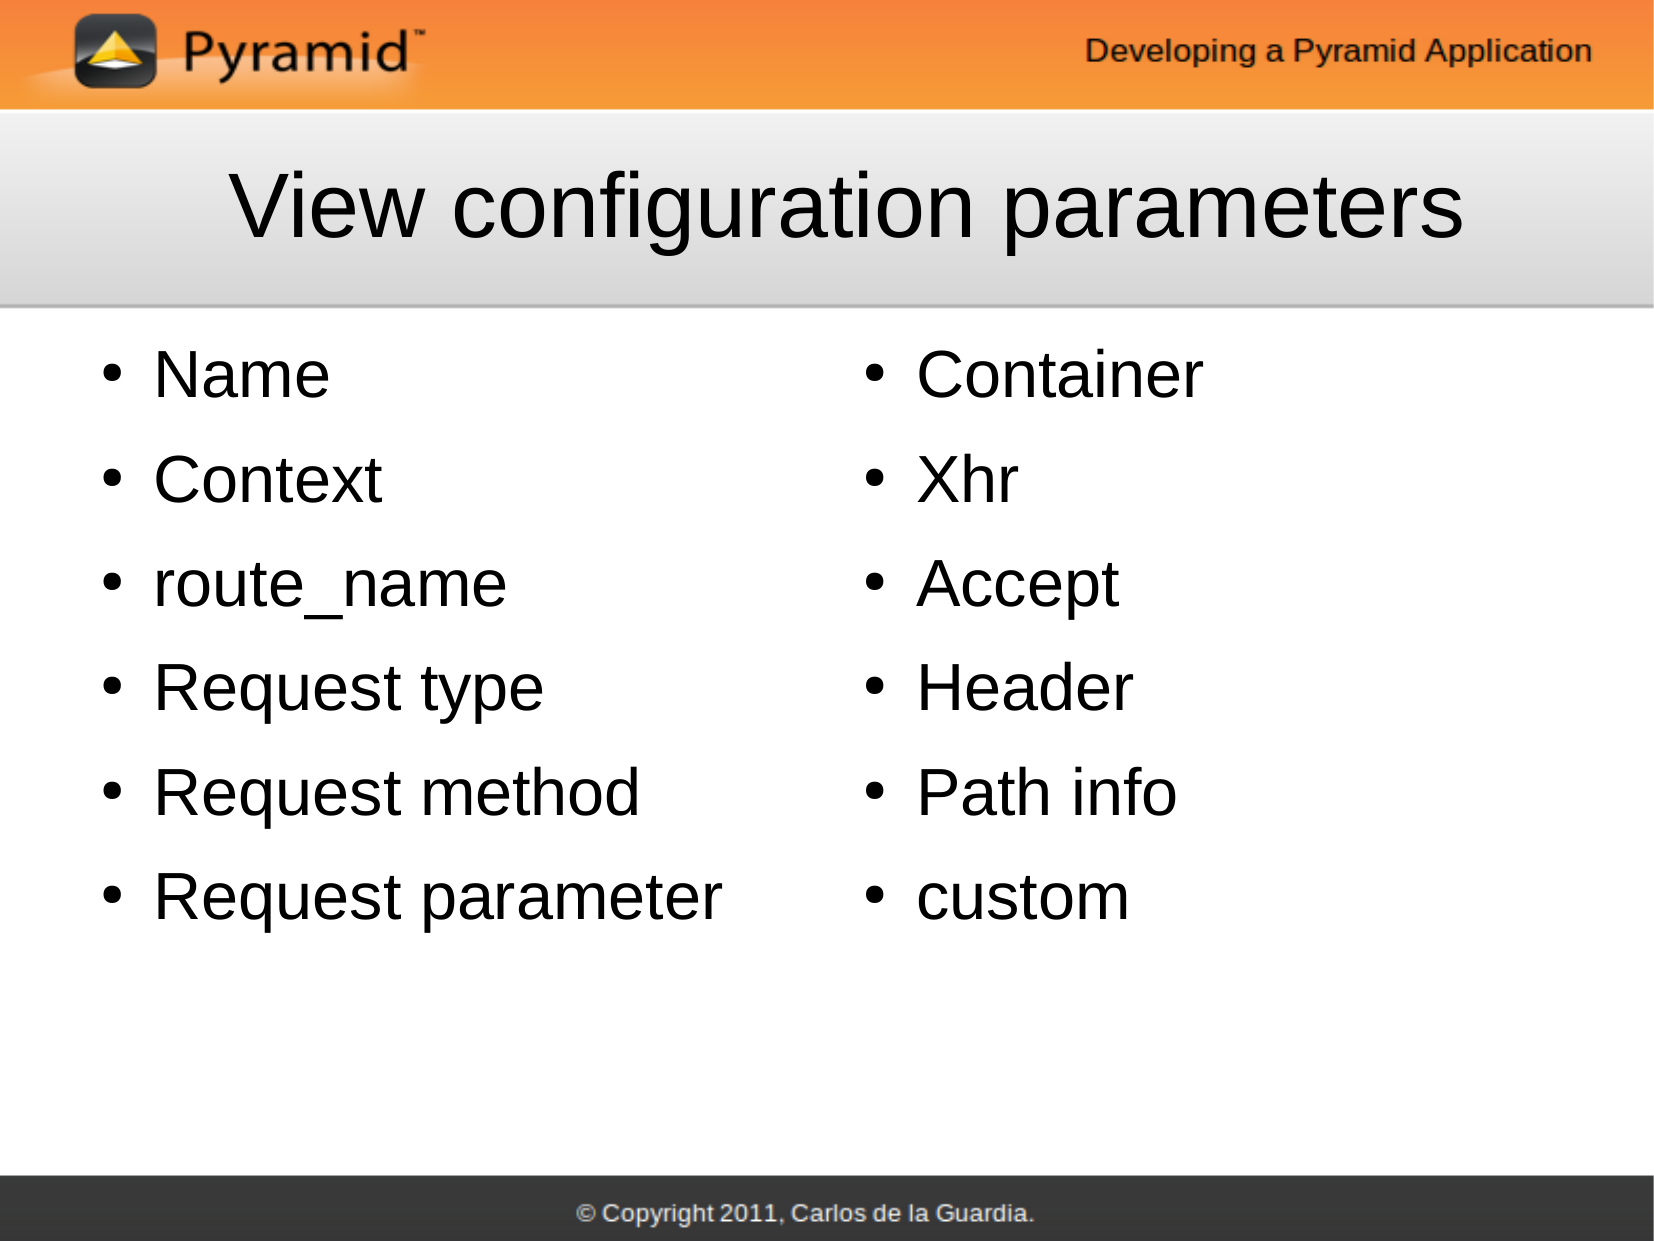

# View configuration parameters
Name
Context
route_name
Request type
Request method
Request parameter
Container
Xhr
Accept
Header
Path info
custom